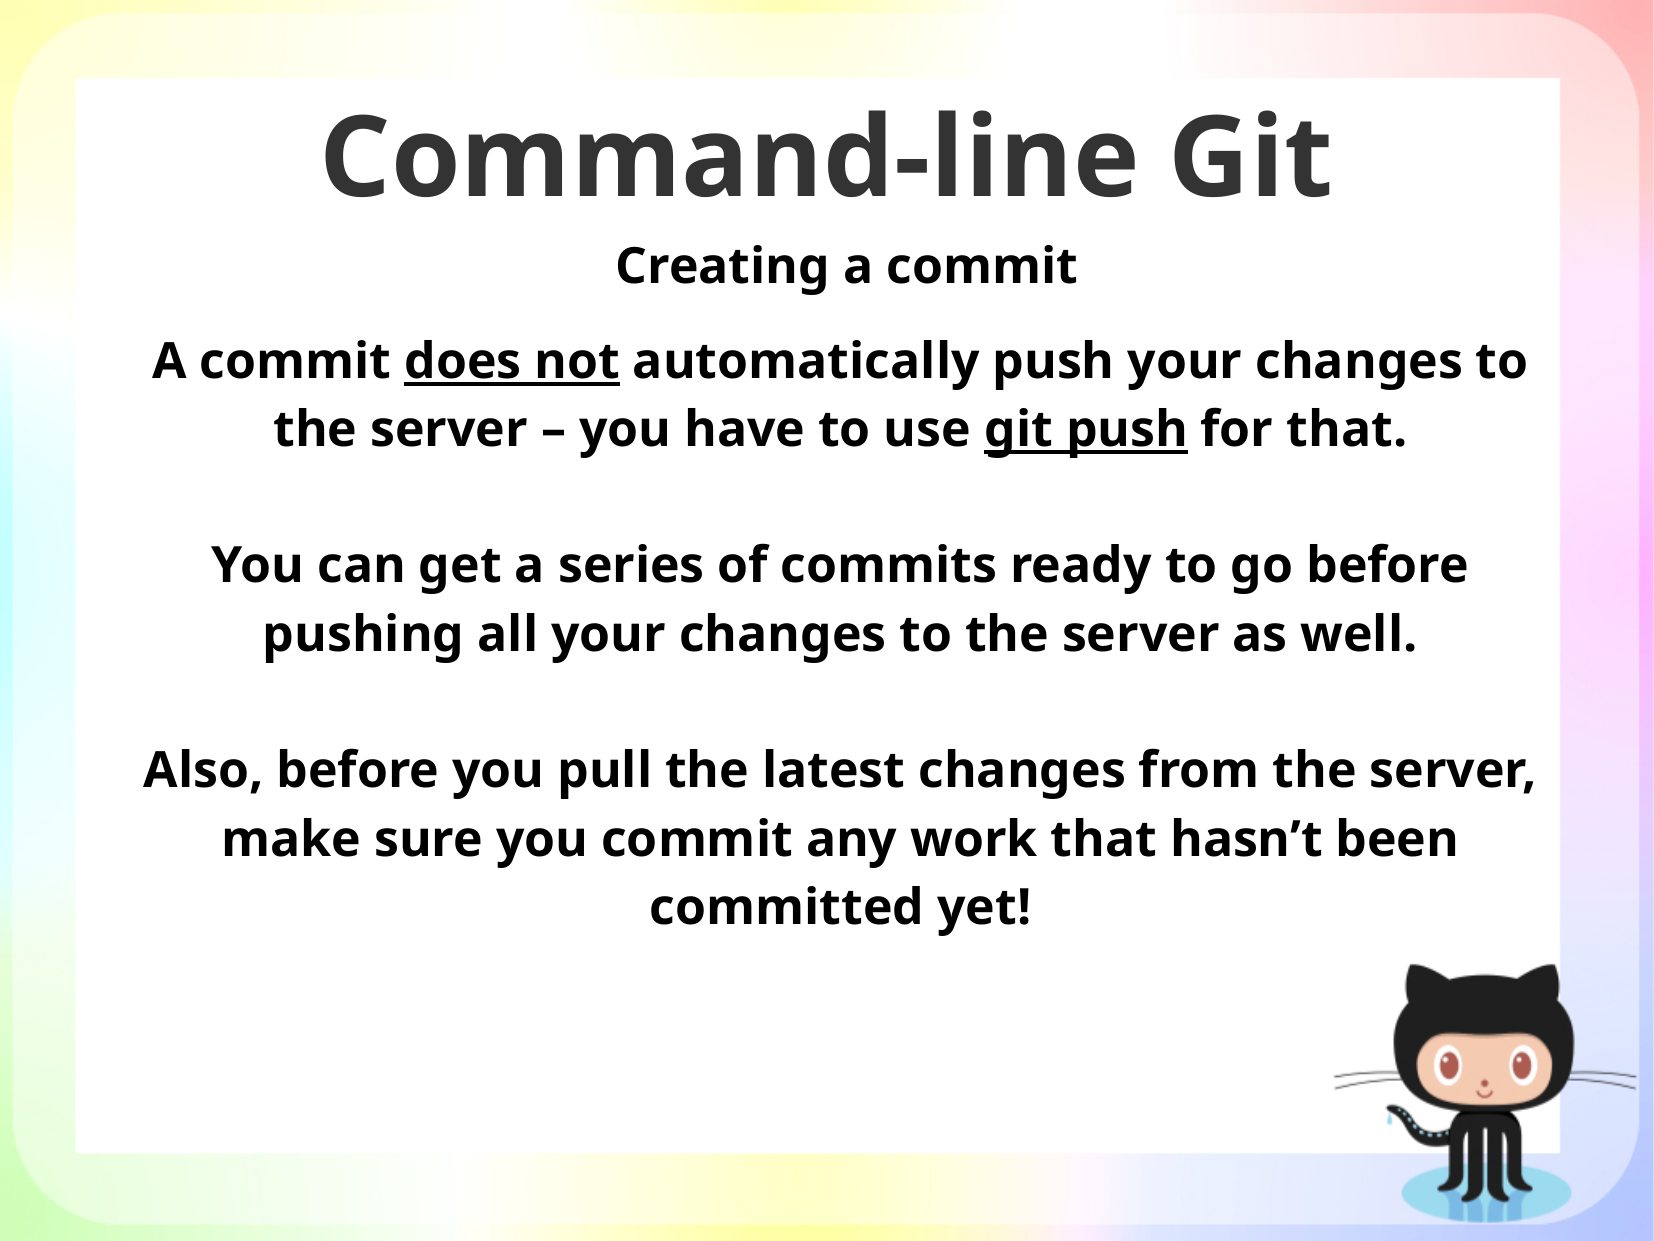

# Command-line Git
Creating a commit
A commit does not automatically push your changes to the server – you have to use git push for that.
You can get a series of commits ready to go before pushing all your changes to the server as well.
Also, before you pull the latest changes from the server, make sure you commit any work that hasn’t been committed yet!